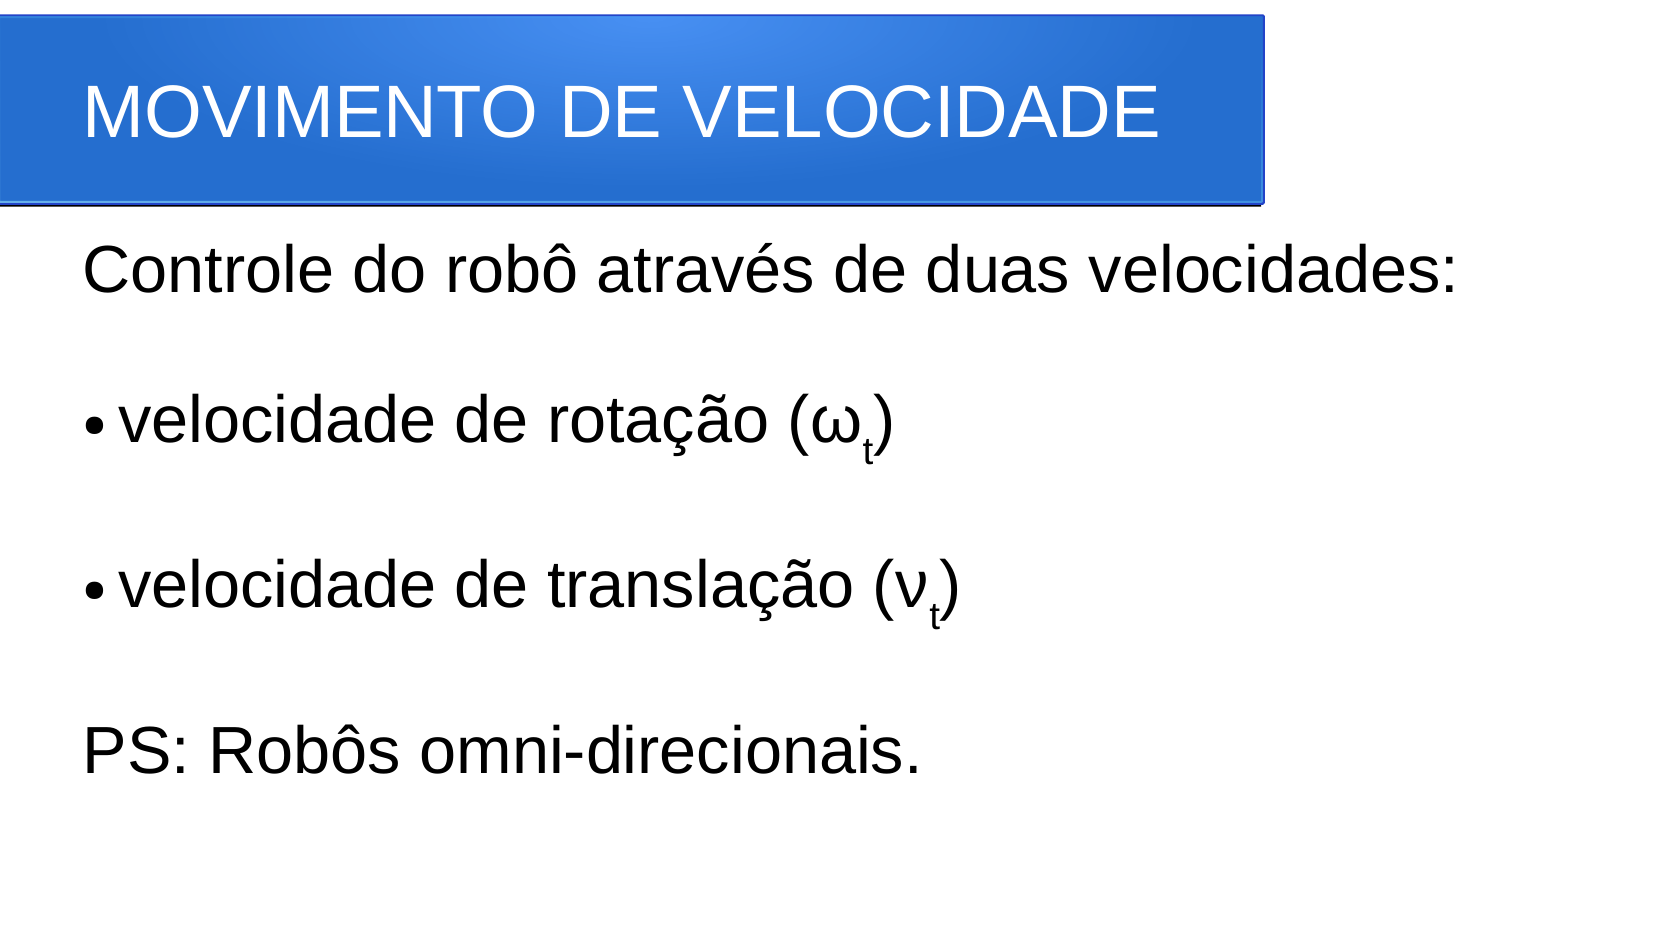

# MOVIMENTO DE VELOCIDADE
Controle do robô através de duas velocidades:
velocidade de rotação (ωt)
velocidade de translação (νt)
PS: Robôs omni-direcionais.